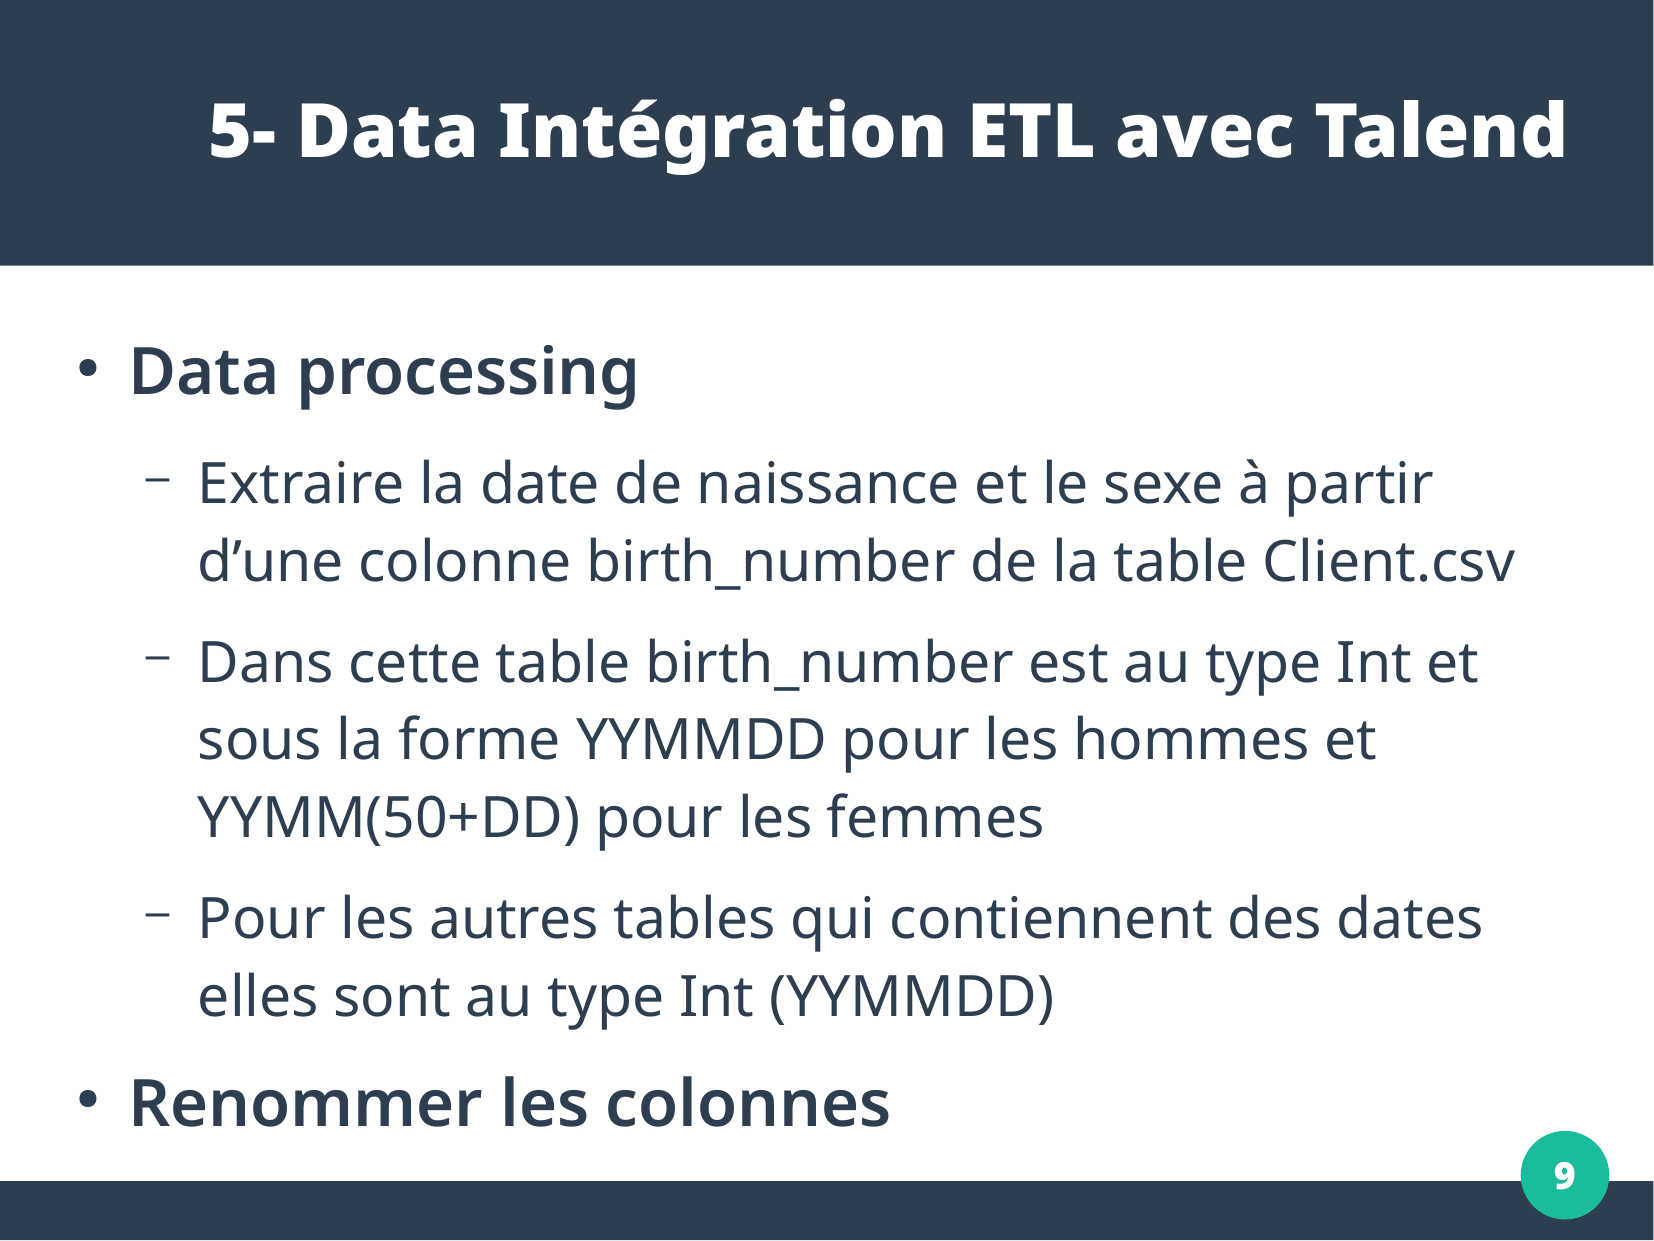

# 5- Data Intégration ETL avec Talend
Data processing
Extraire la date de naissance et le sexe à partir d’une colonne birth_number de la table Client.csv
Dans cette table birth_number est au type Int et sous la forme YYMMDD pour les hommes et YYMM(50+DD) pour les femmes
Pour les autres tables qui contiennent des dates elles sont au type Int (YYMMDD)
Renommer les colonnes
9